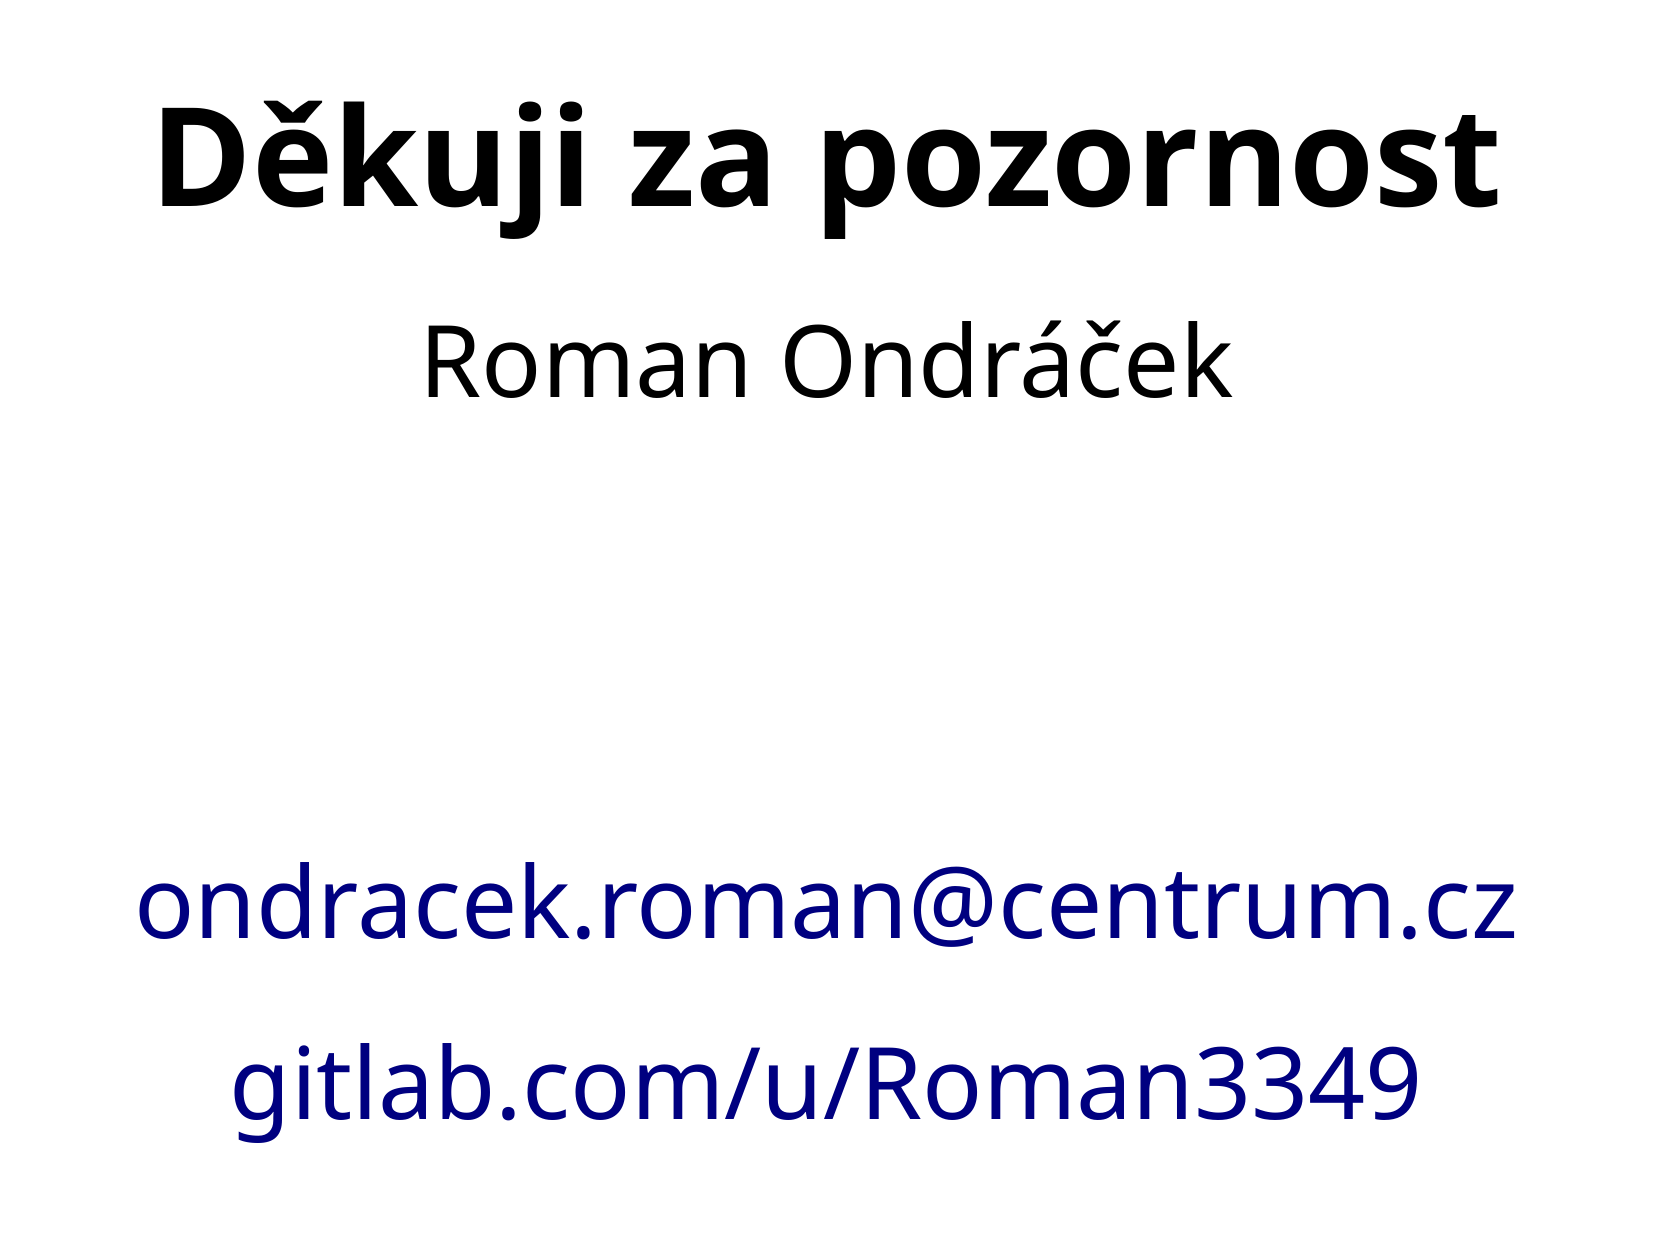

# Děkuji za pozornost
Roman Ondráček
ondracek.roman@centrum.cz
gitlab.com/u/Roman3349